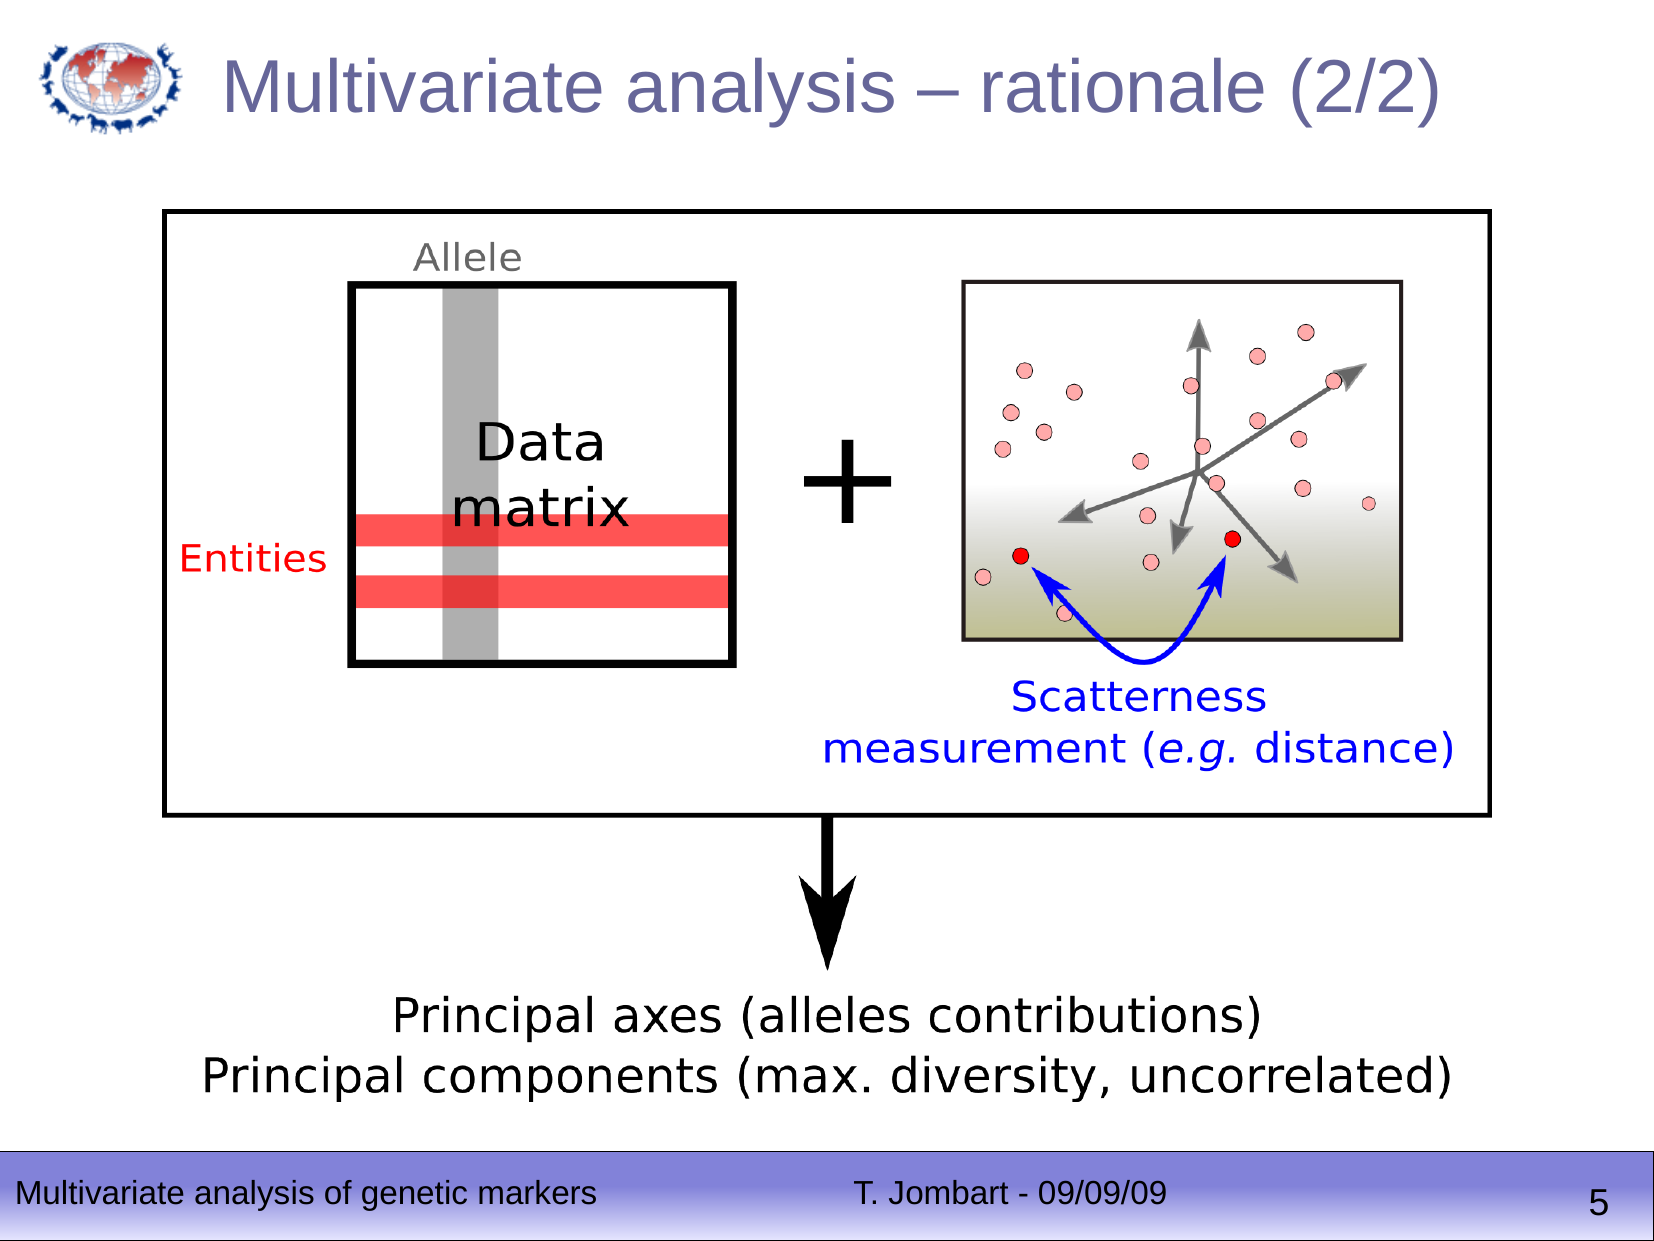

Multivariate analysis – rationale (2/2)
Multivariate analysis of genetic markers
T. Jombart - 09/09/09
5